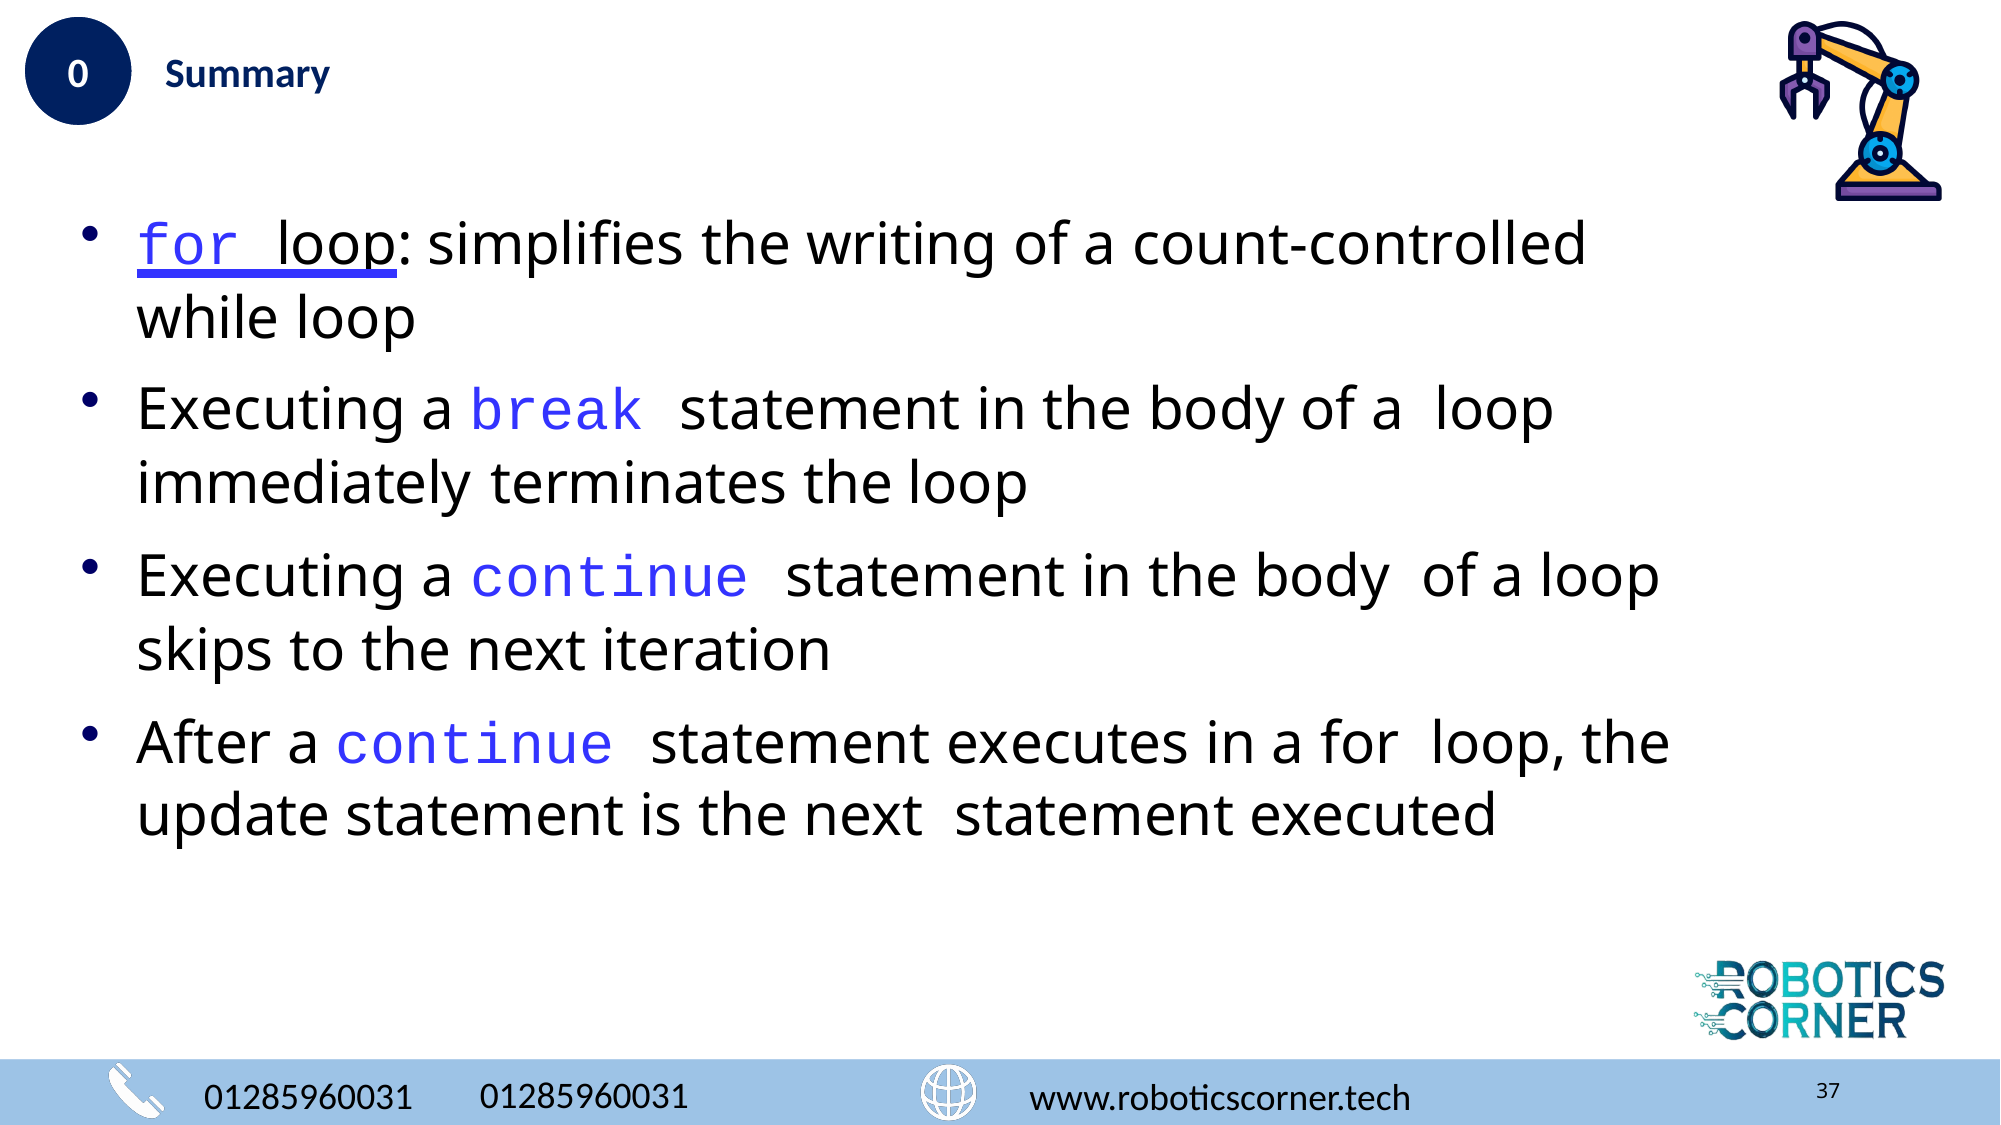

0
Summary
for loop: simplifies the writing of a count-controlled while loop
Executing a break statement in the body of a loop immediately terminates the loop
Executing a continue statement in the body of a loop skips to the next iteration
After a continue statement executes in a for loop, the update statement is the next statement executed
C++ Programming: From Problem Analysis to Program Design, Third Edition
01285960031
01285960031
www.roboticscorner.tech